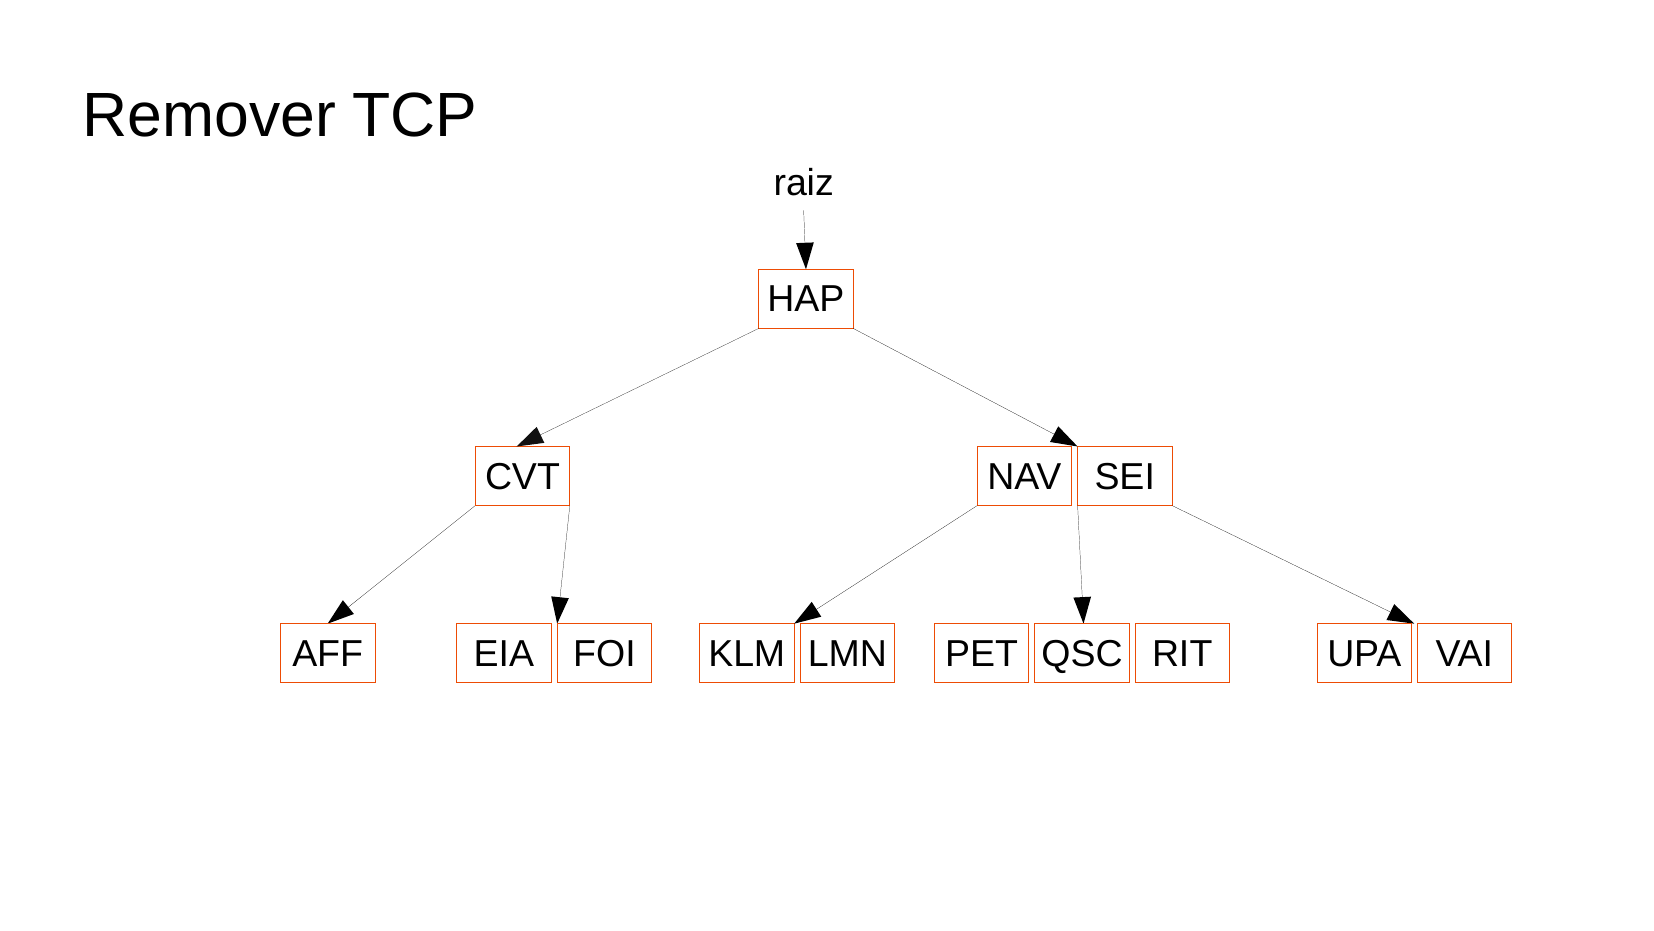

# Remover TCP
raiz
HAP
CVT
NAV
SEI
AFF
EIA
FOI
FOI
 KLM
LMN
 PET
QSC
RIT
UPA
VAI